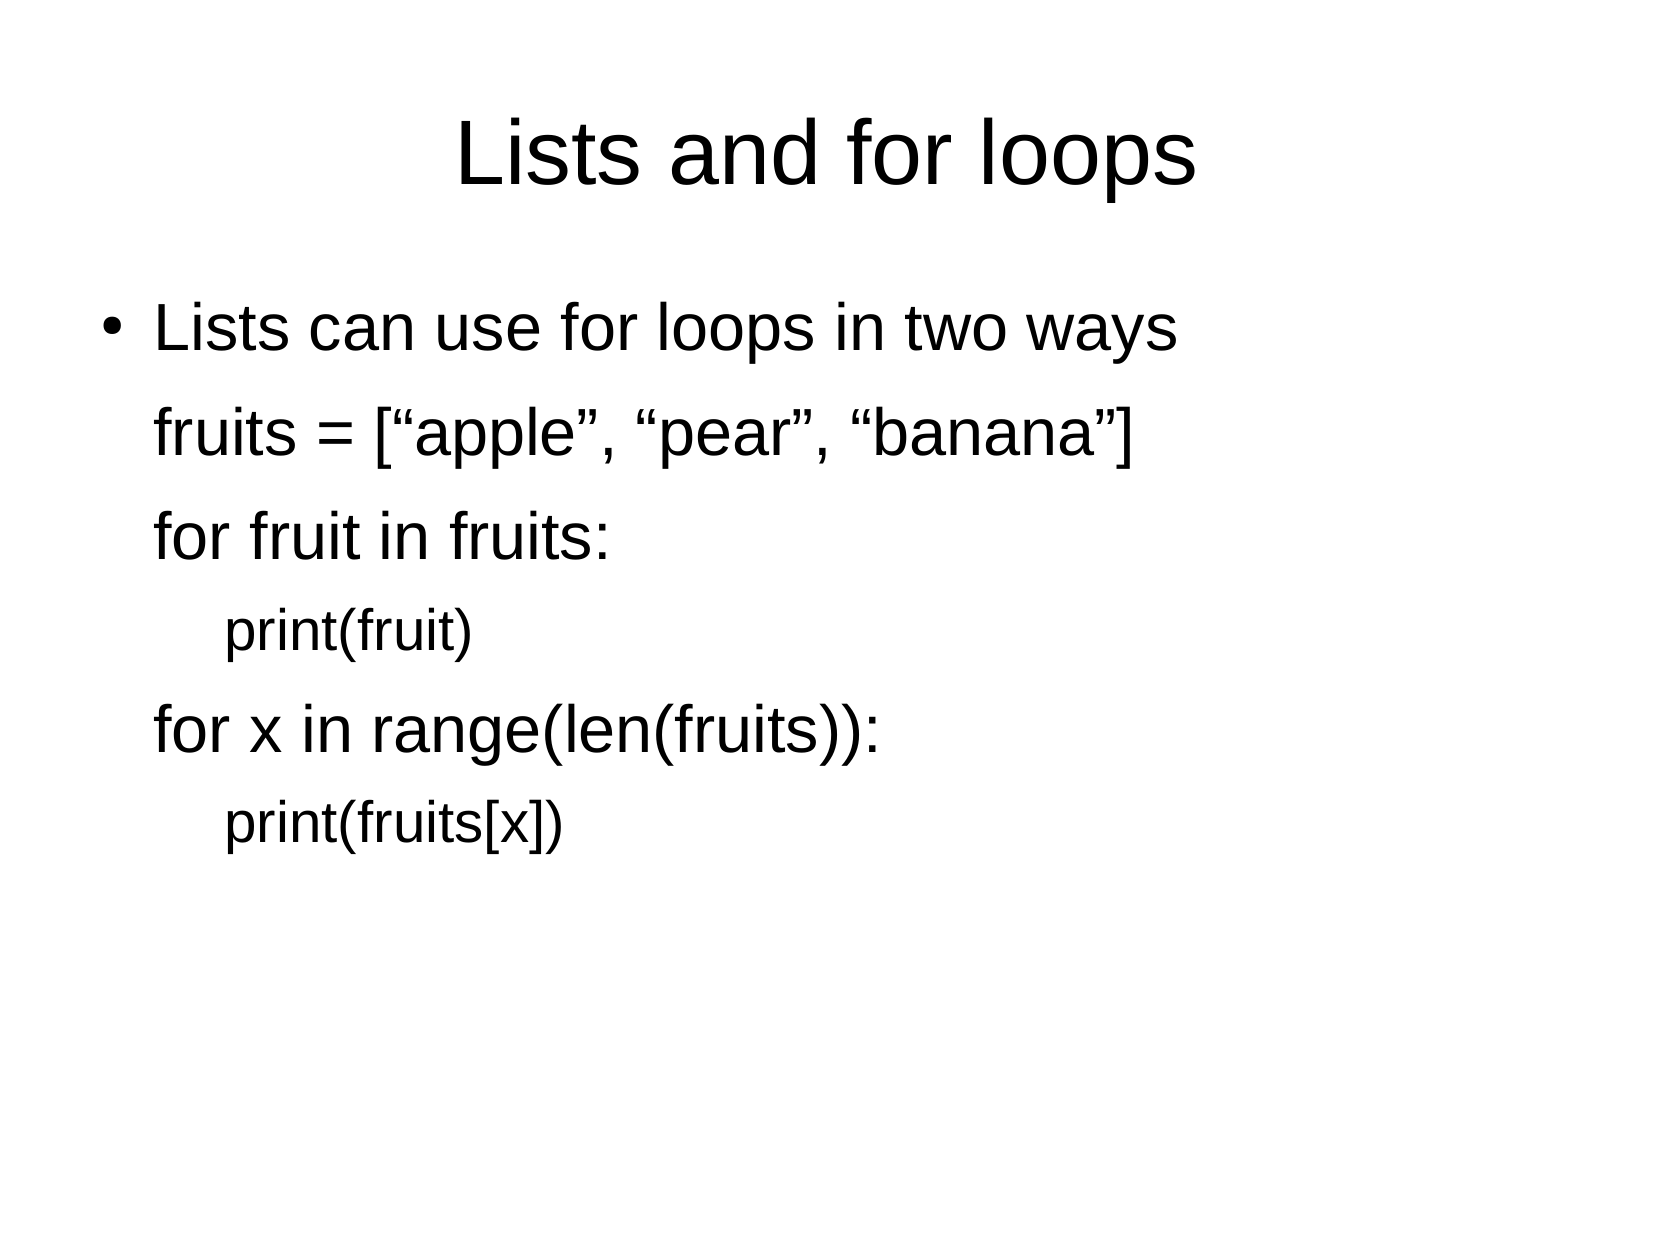

# Lists and for loops
Lists can use for loops in two ways
fruits = [“apple”, “pear”, “banana”]
for fruit in fruits:
print(fruit)
for x in range(len(fruits)):
print(fruits[x])